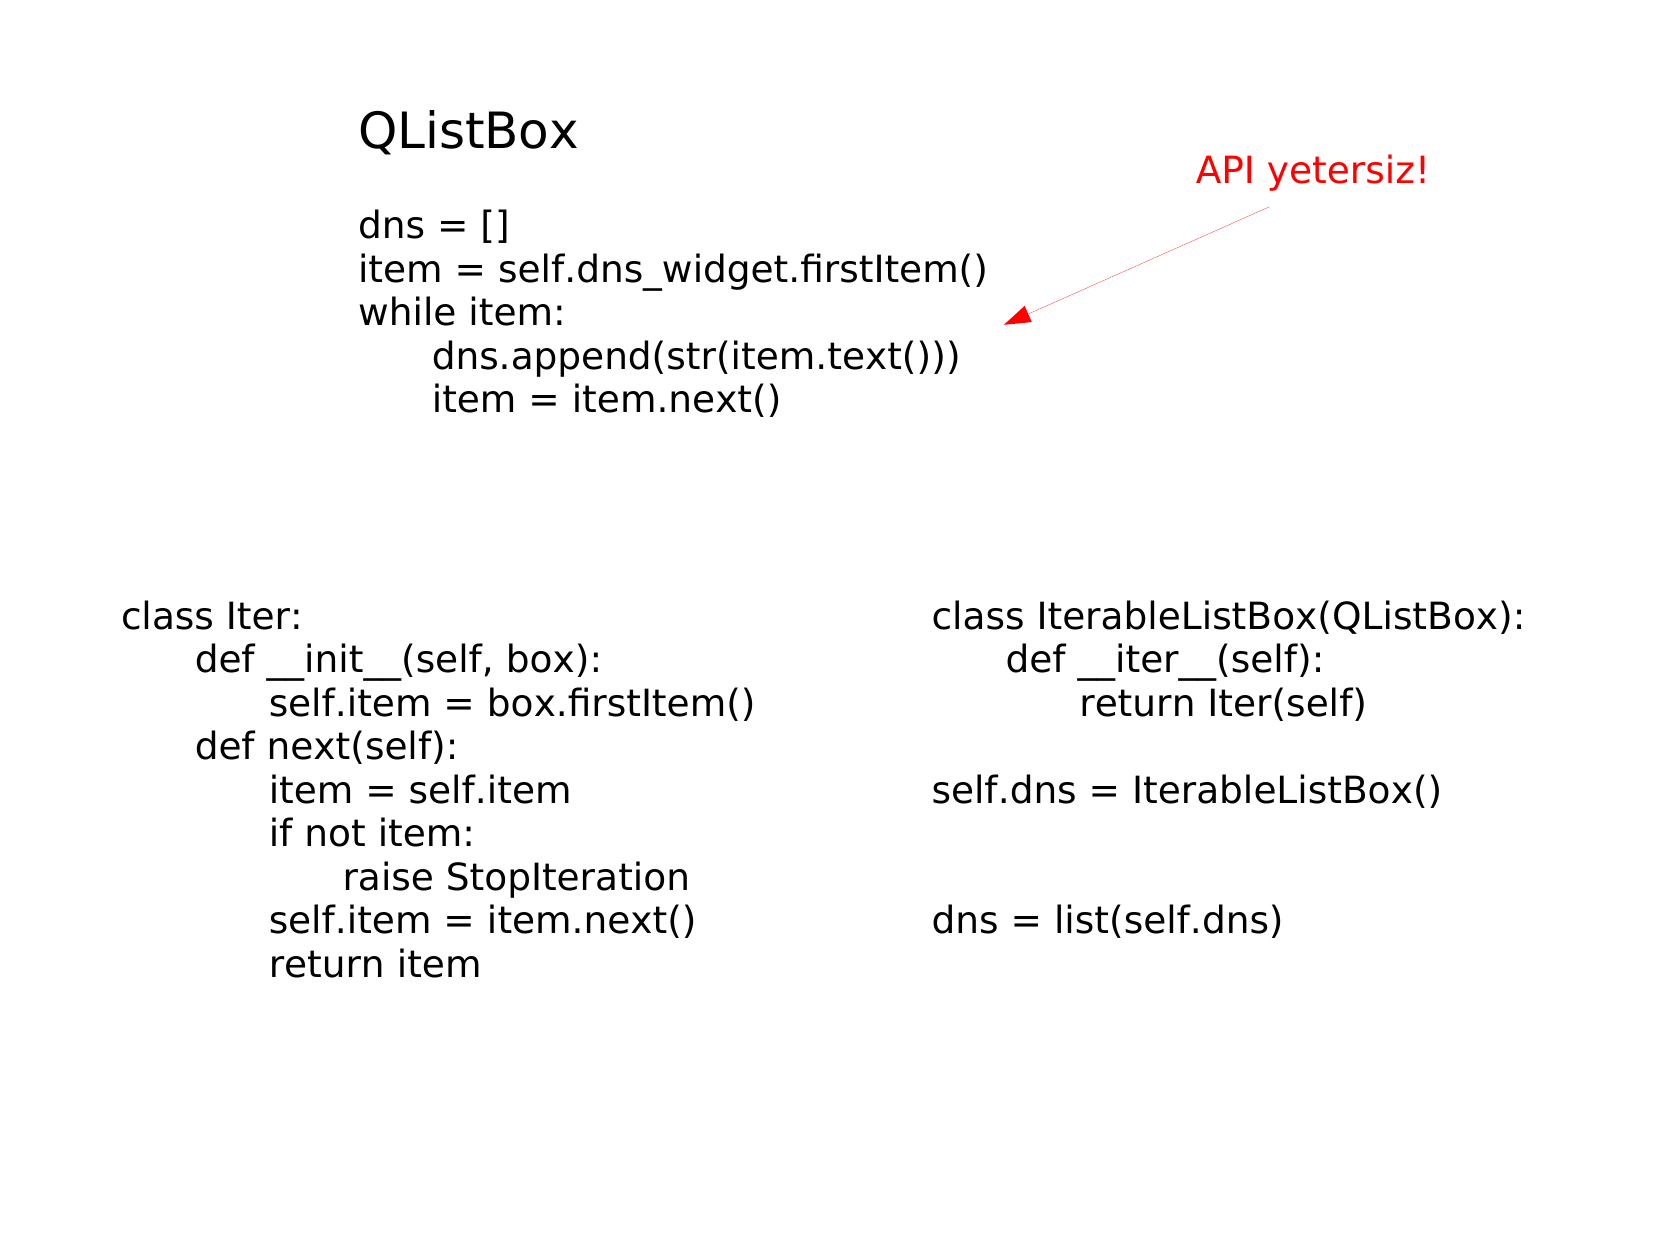

QListBox
dns = []
item = self.dns_widget.firstItem()
while item:
	dns.append(str(item.text()))
	item = item.next()
API yetersiz!
class Iter:
	def __init__(self, box):
		self.item = box.firstItem()
	def next(self):
		item = self.item
		if not item:
			raise StopIteration
		self.item = item.next()
		return item
class IterableListBox(QListBox):
	def __iter__(self):
		return Iter(self)
self.dns = IterableListBox()
dns = list(self.dns)